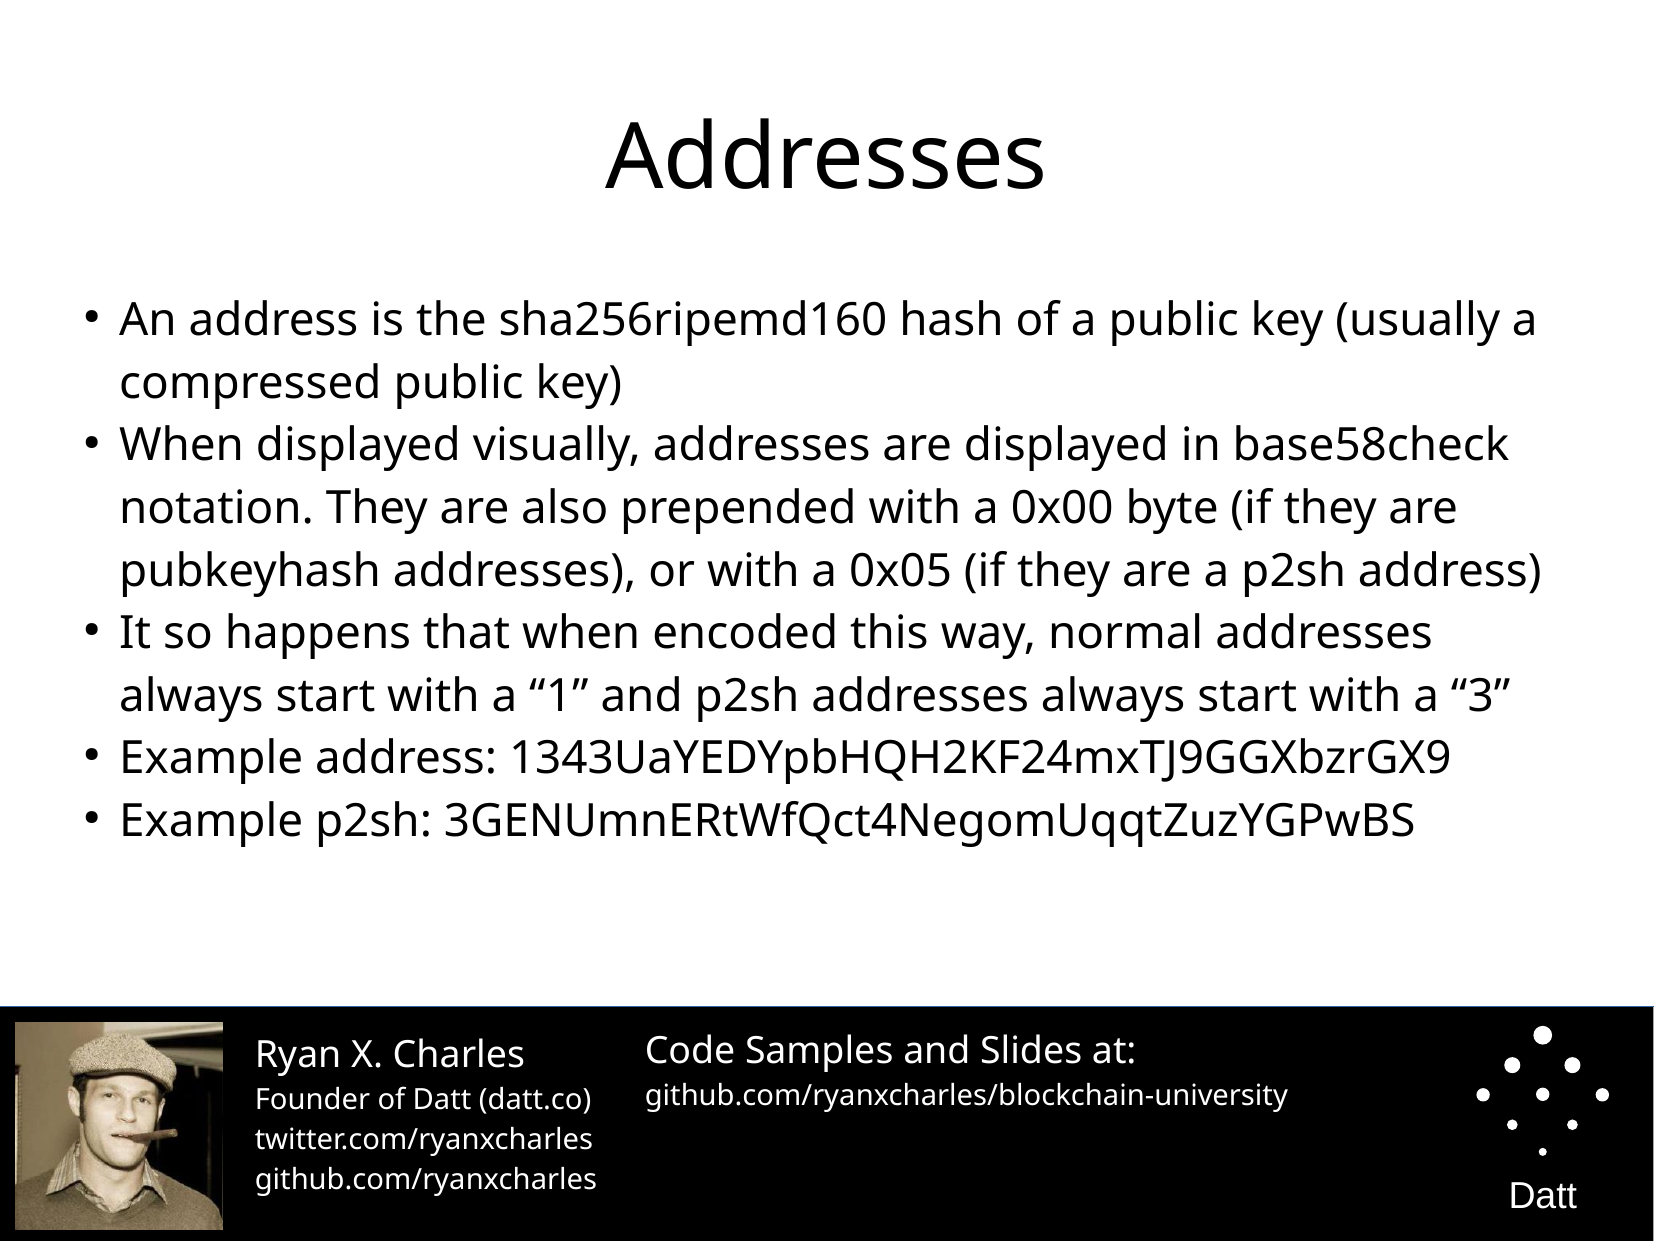

# Addresses
An address is the sha256ripemd160 hash of a public key (usually a compressed public key)
When displayed visually, addresses are displayed in base58check notation. They are also prepended with a 0x00 byte (if they are pubkeyhash addresses), or with a 0x05 (if they are a p2sh address)
It so happens that when encoded this way, normal addresses always start with a “1” and p2sh addresses always start with a “3”
Example address: 1343UaYEDYpbHQH2KF24mxTJ9GGXbzrGX9
Example p2sh: 3GENUmnERtWfQct4NegomUqqtZuzYGPwBS
Code Samples and Slides at:
github.com/ryanxcharles/blockchain-university
Ryan X. Charles
Founder of Datt (datt.co)
twitter.com/ryanxcharles
github.com/ryanxcharles
Datt